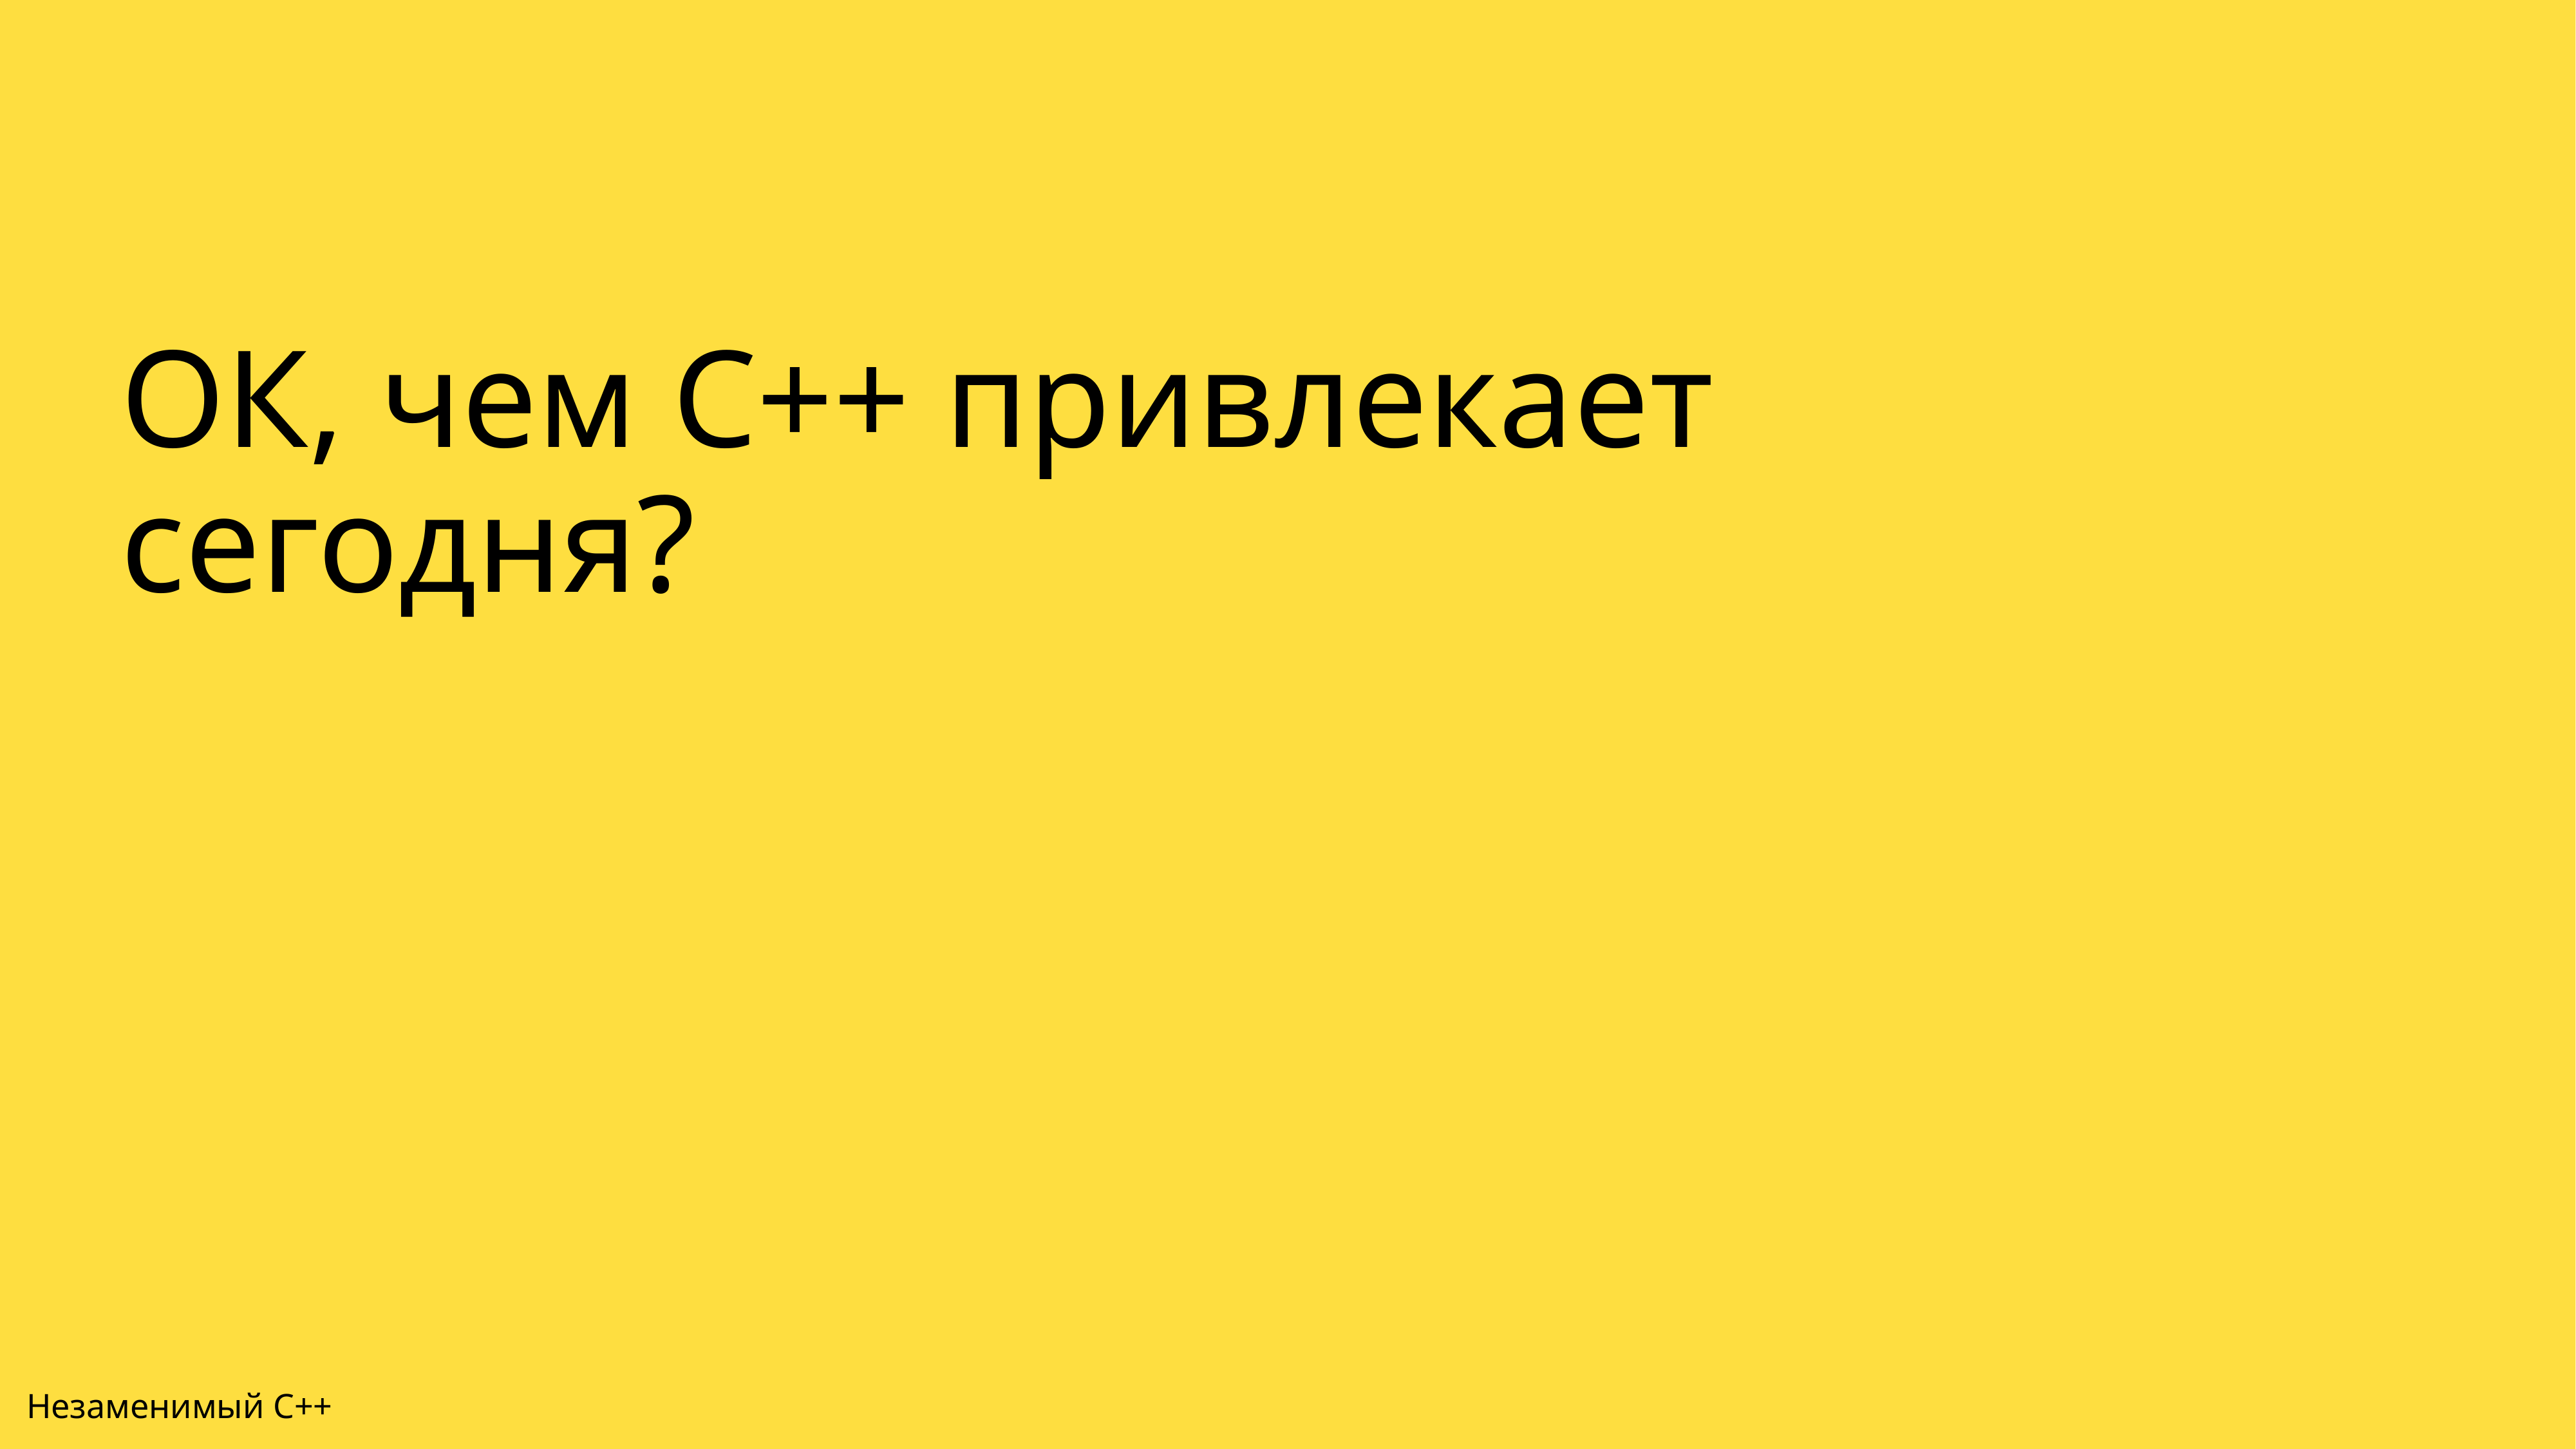

# ОК, чем C++ привлекает сегодня?
Незаменимый C++